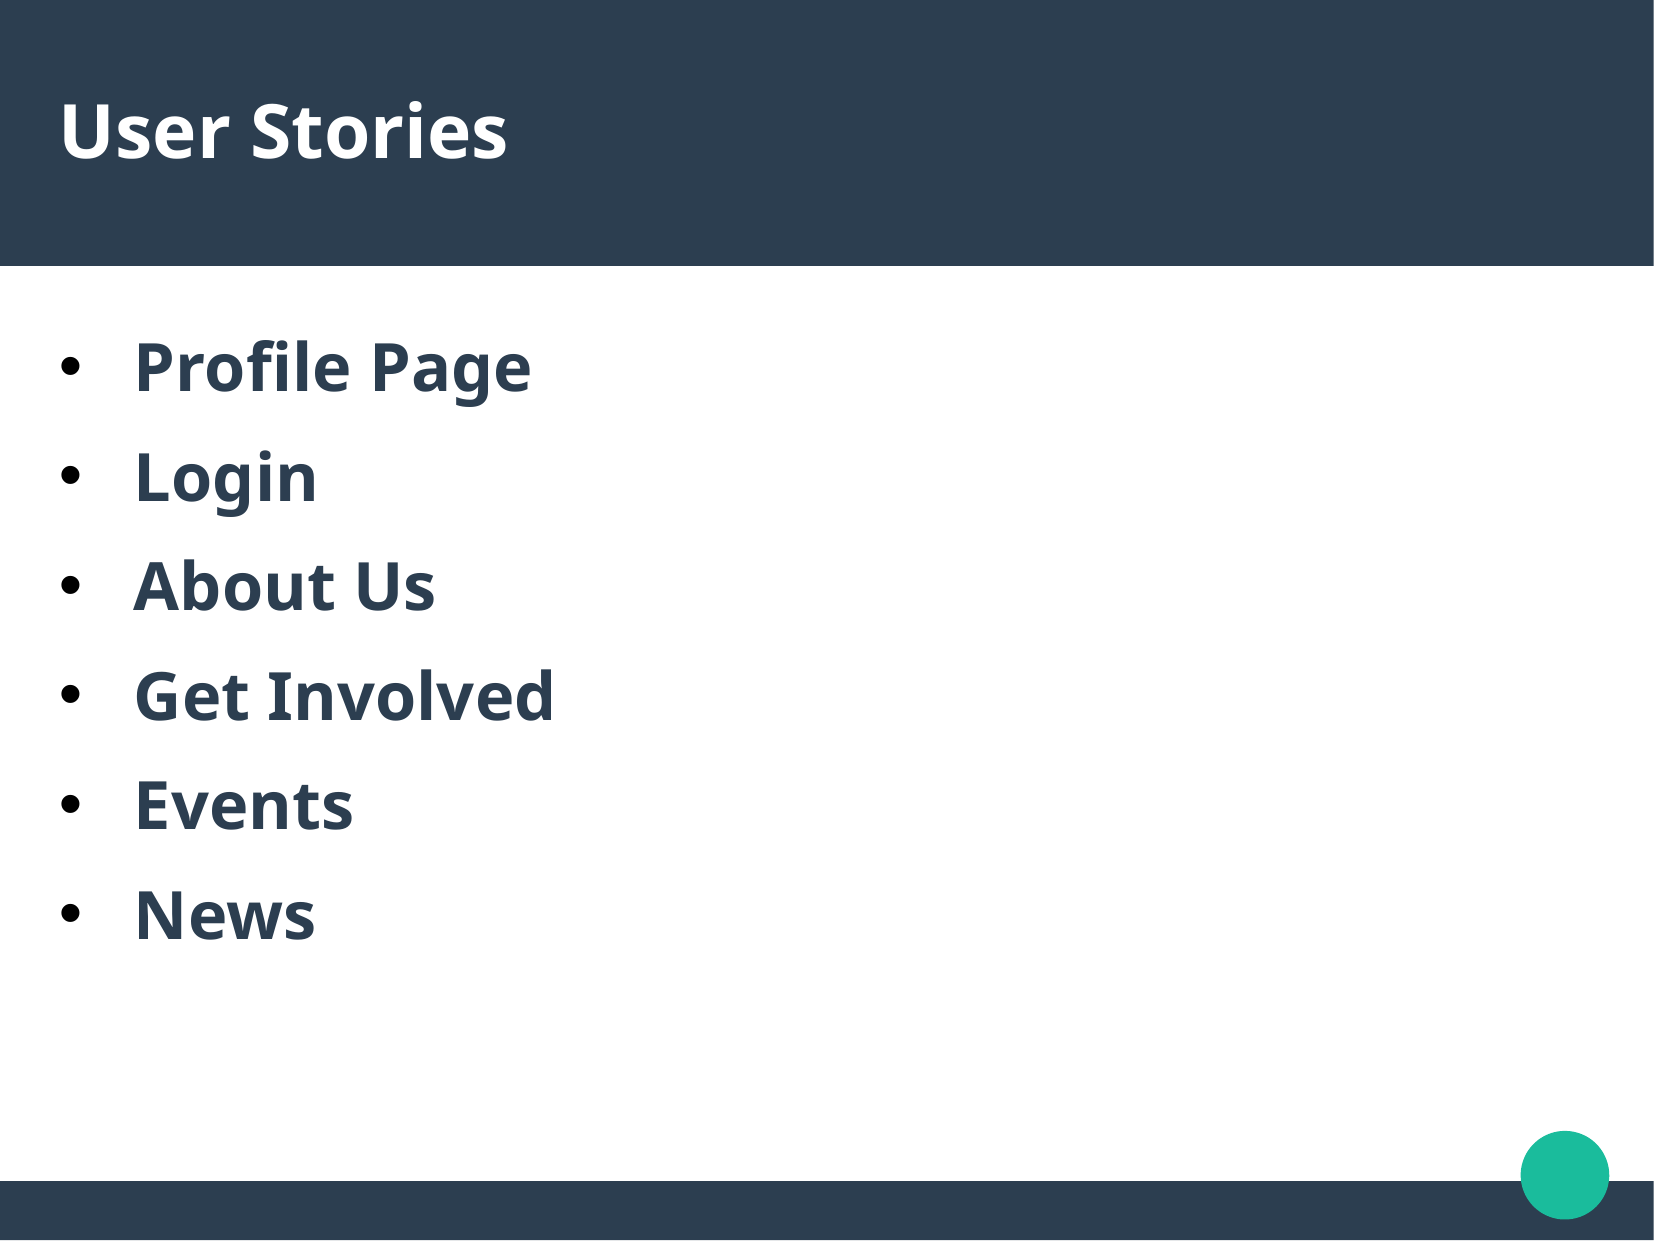

# User Stories
Profile Page
Login
About Us
Get Involved
Events
News